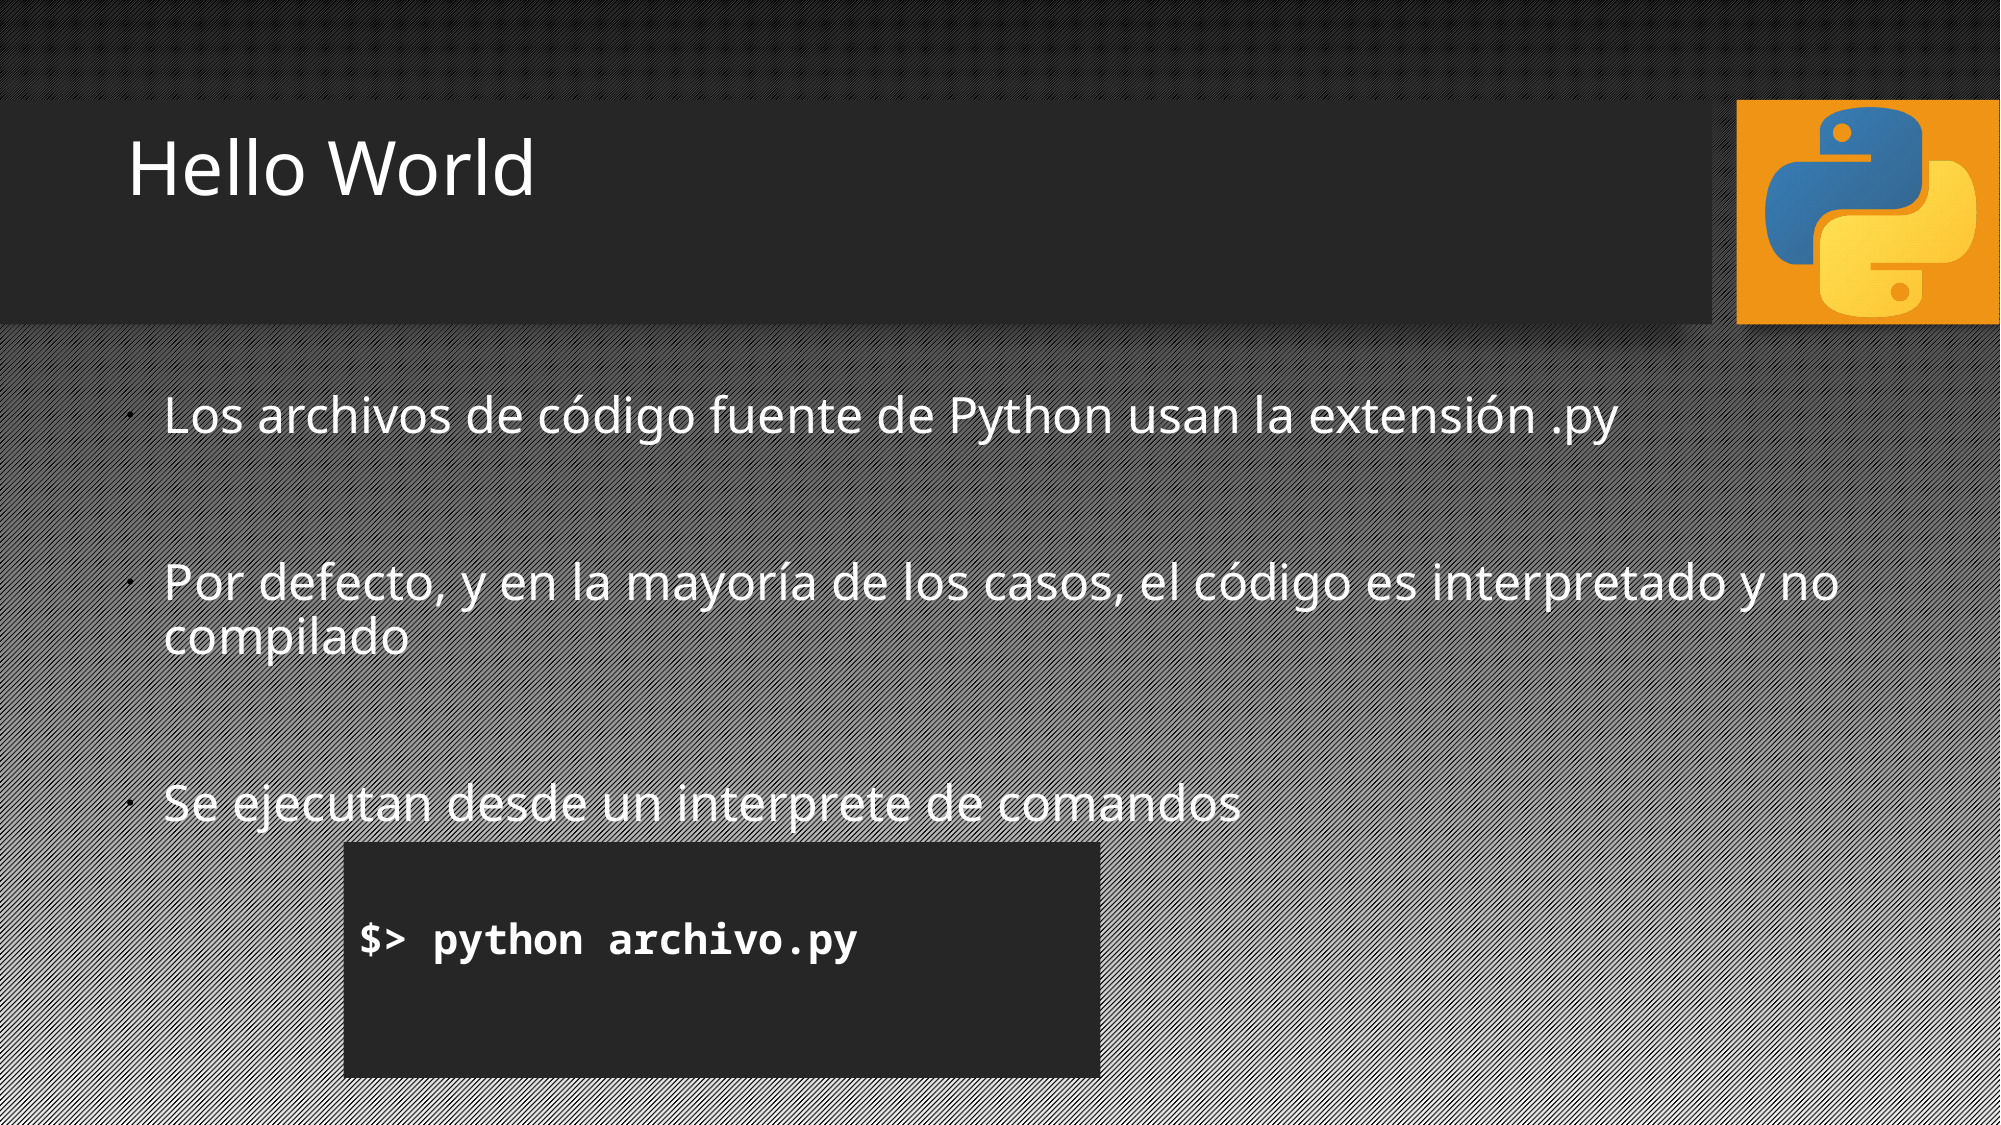

# Hello World
Los archivos de código fuente de Python usan la extensión .py
Por defecto, y en la mayoría de los casos, el código es interpretado y no compilado
Se ejecutan desde un interprete de comandos
$> python archivo.py